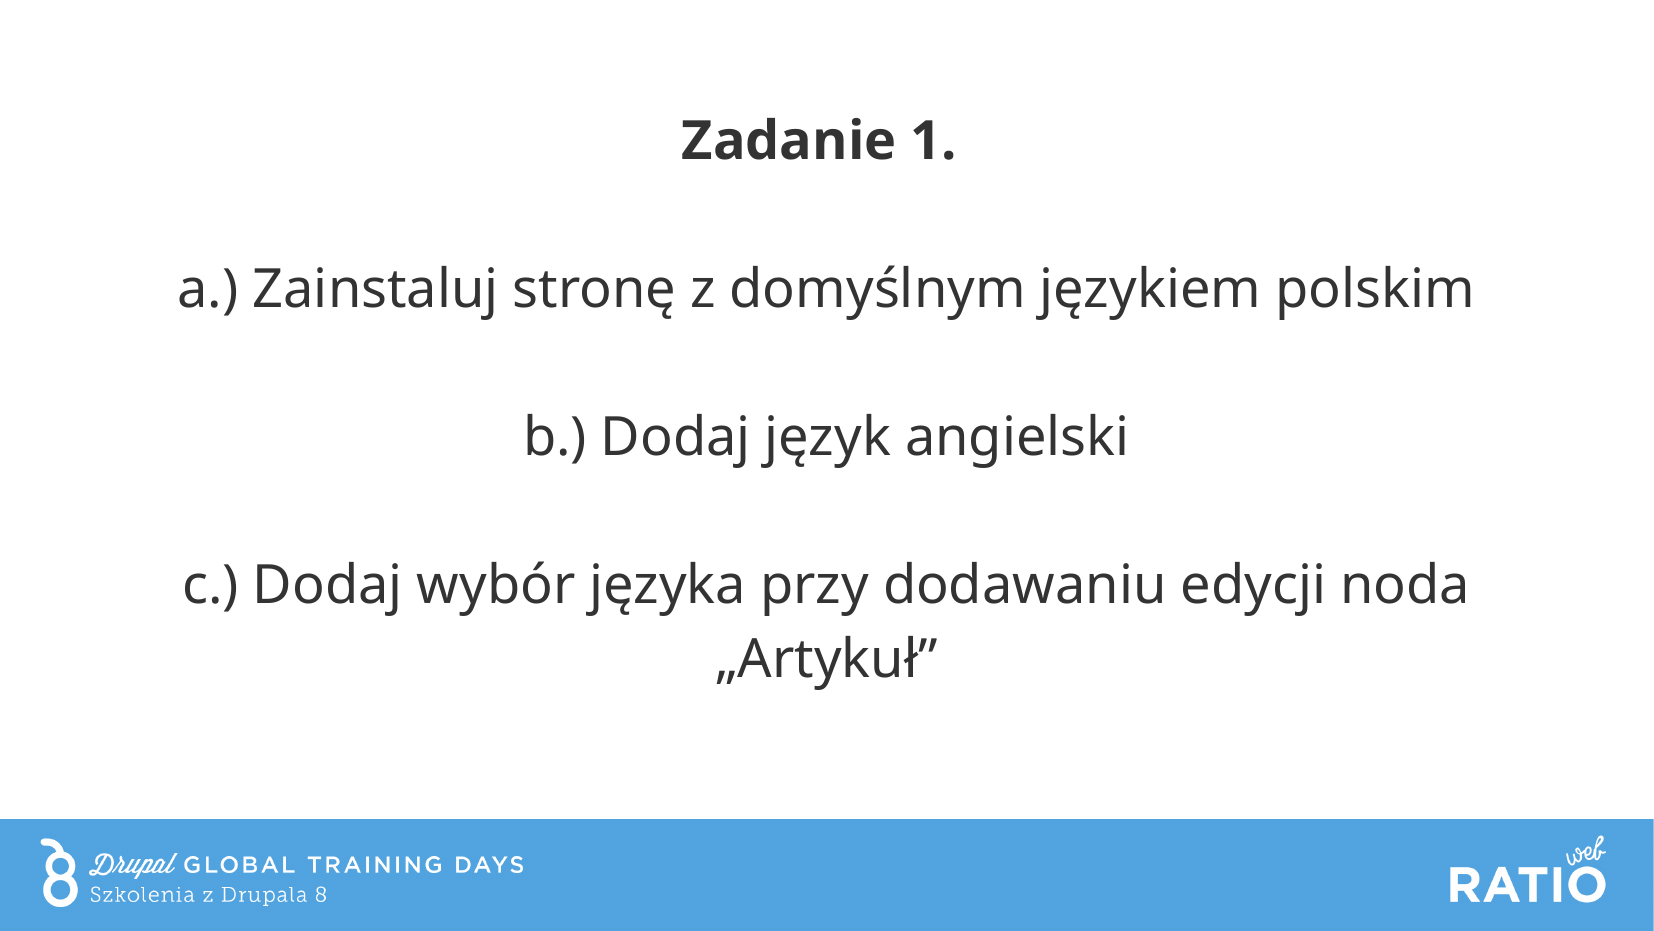

# Zadanie 1.
a.) Zainstaluj stronę z domyślnym językiem polskim
b.) Dodaj język angielski
c.) Dodaj wybór języka przy dodawaniu edycji noda „Artykuł”